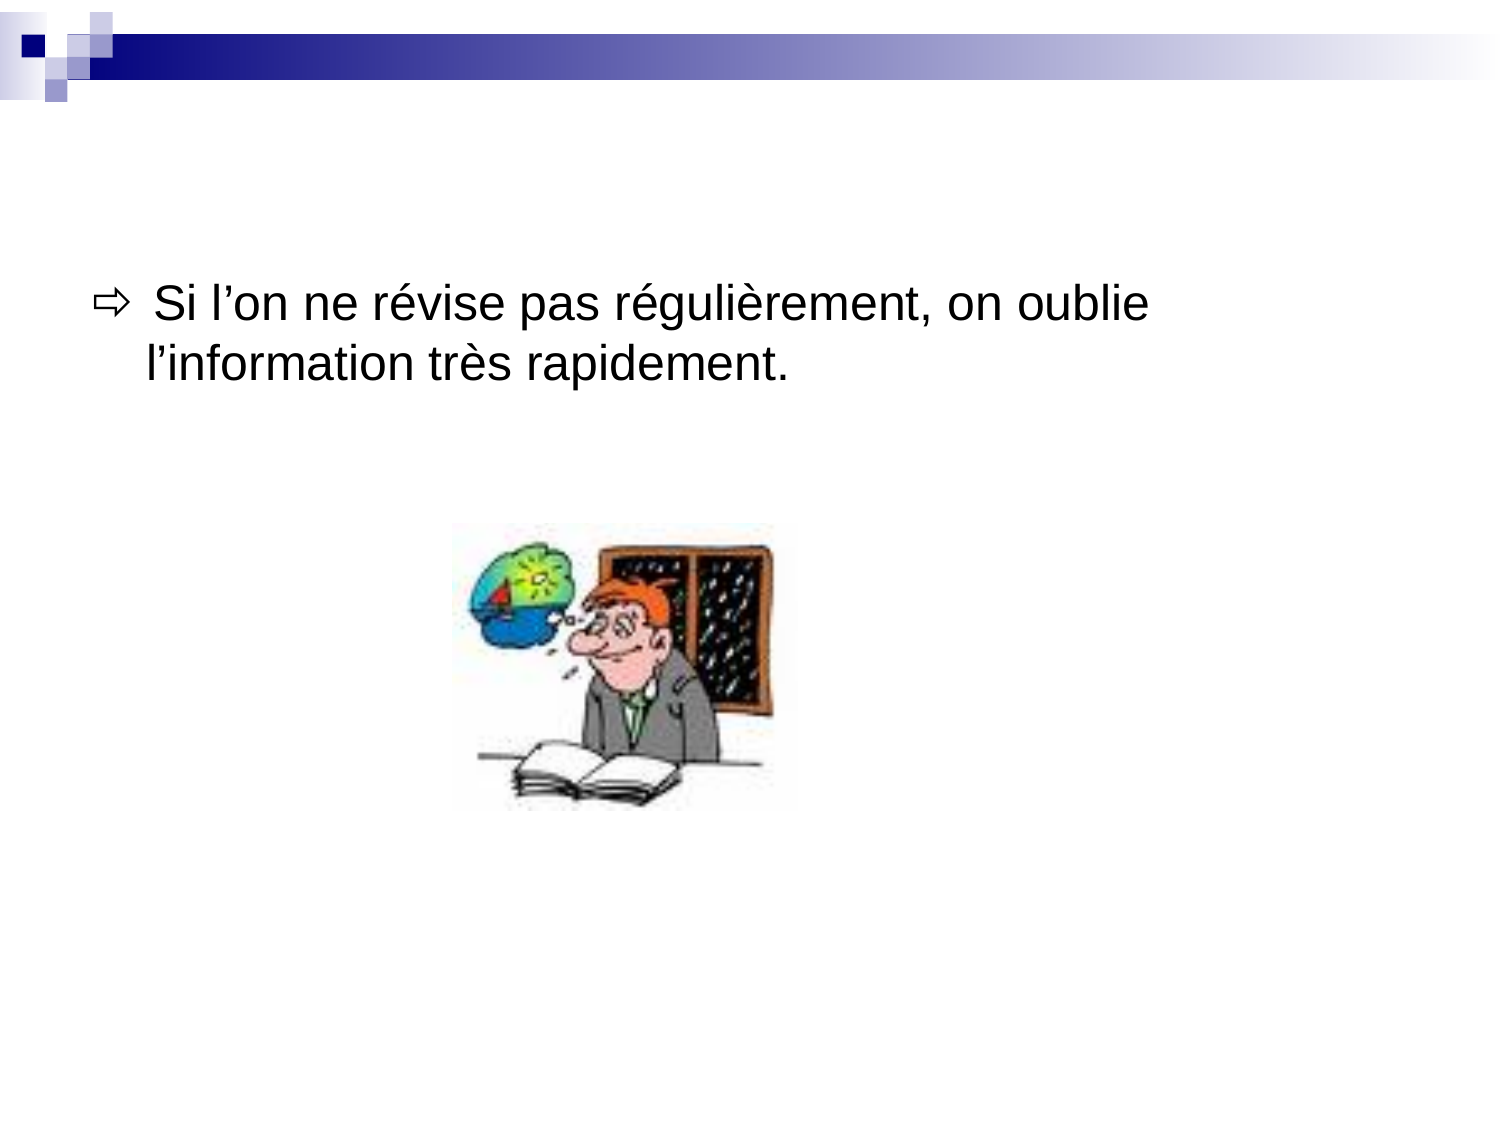

 Si l’on ne révise pas régulièrement, on oublie l’information très rapidement.